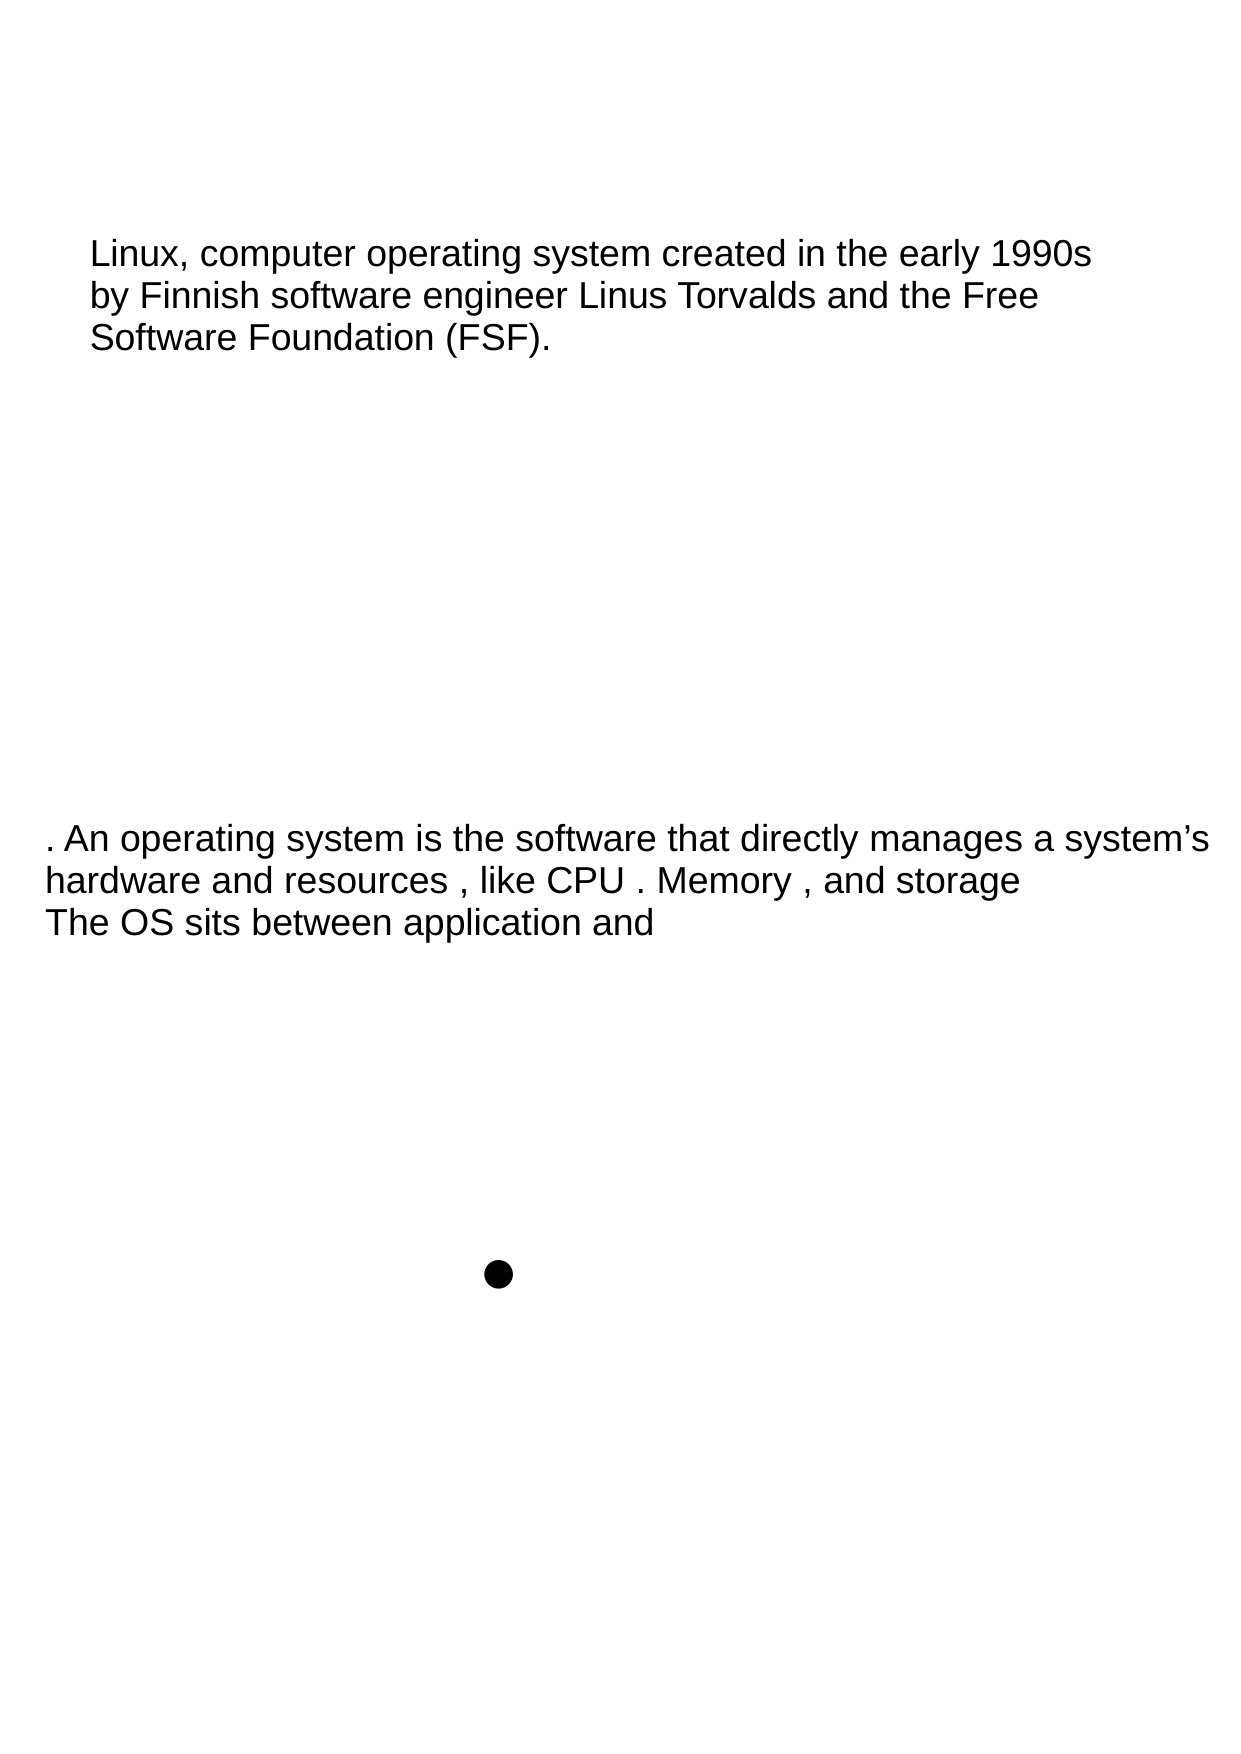

Linux, computer operating system created in the early 1990s by Finnish software engineer Linus Torvalds and the Free Software Foundation (FSF).
. An operating system is the software that directly manages a system’s hardware and resources , like CPU . Memory , and storage
The OS sits between application and
●